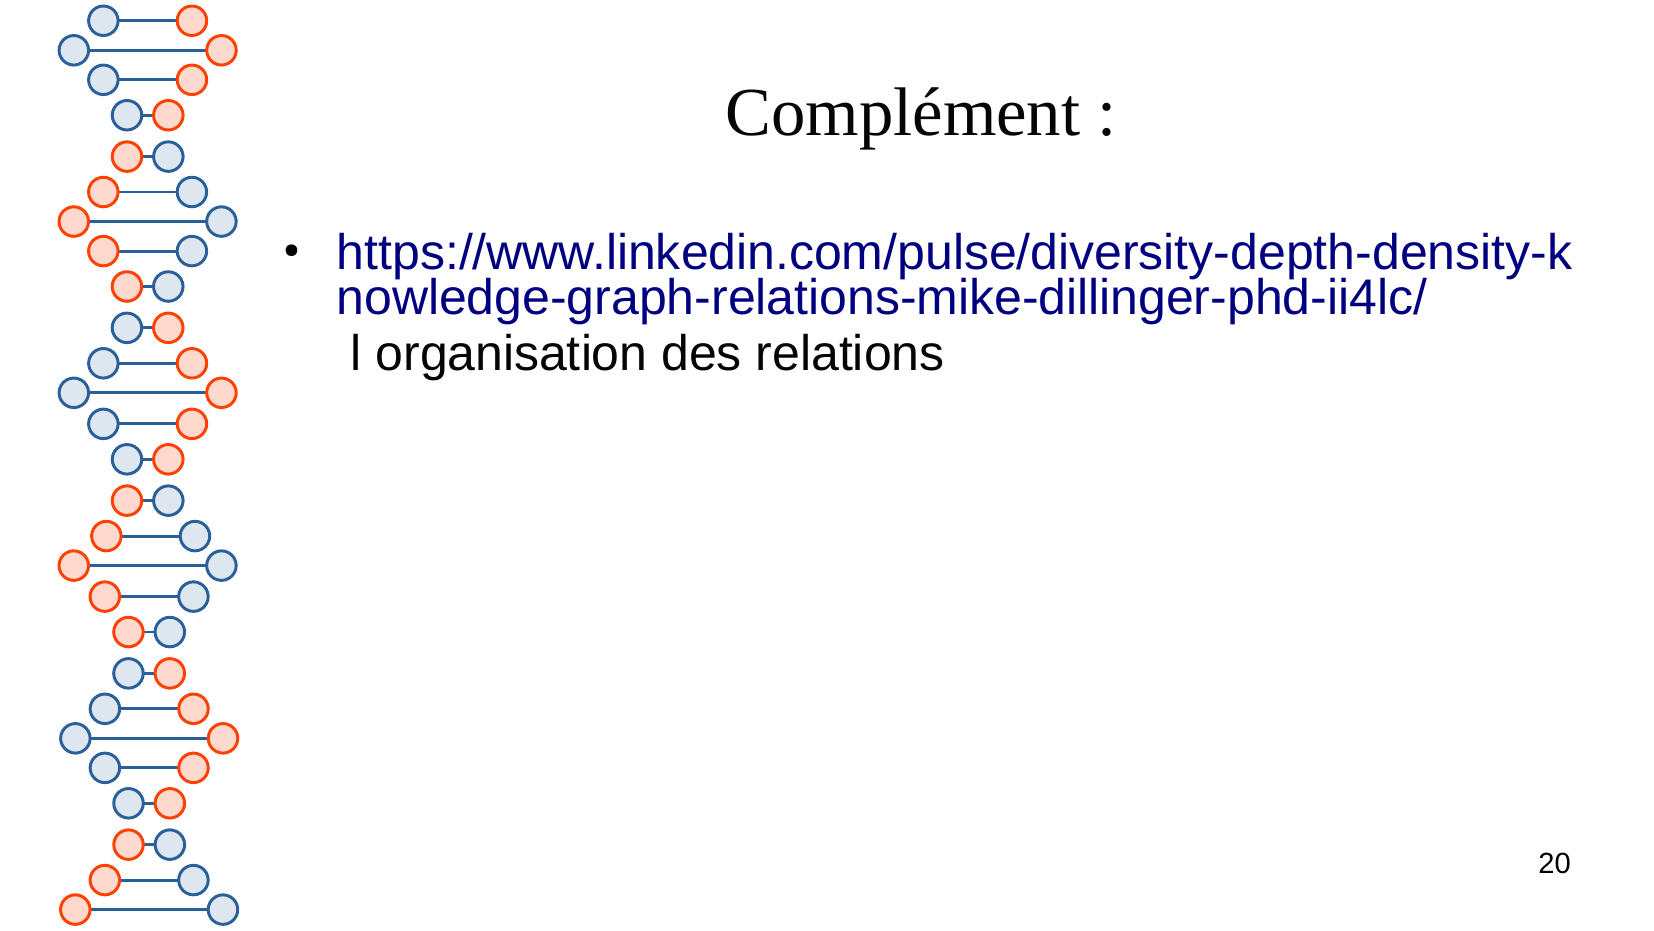

# Complément :
https://www.linkedin.com/pulse/diversity-depth-density-knowledge-graph-relations-mike-dillinger-phd-ii4lc/ l organisation des relations
20